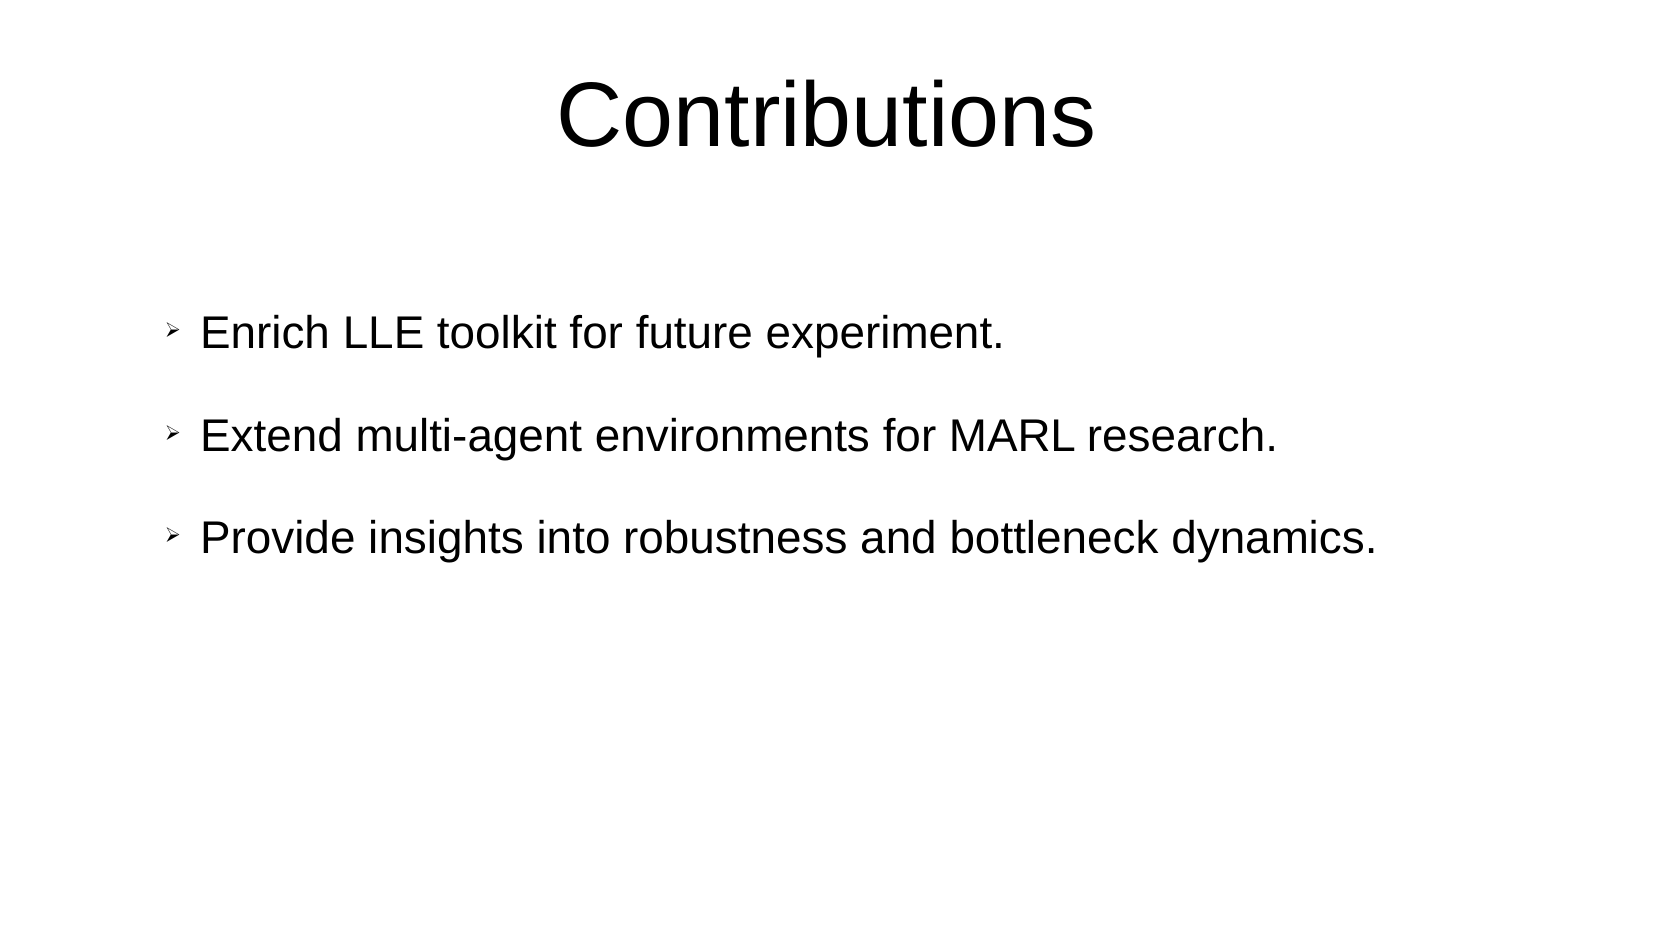

# Contributions
Enrich LLE toolkit for future experiment.
Extend multi-agent environments for MARL research.
Provide insights into robustness and bottleneck dynamics.